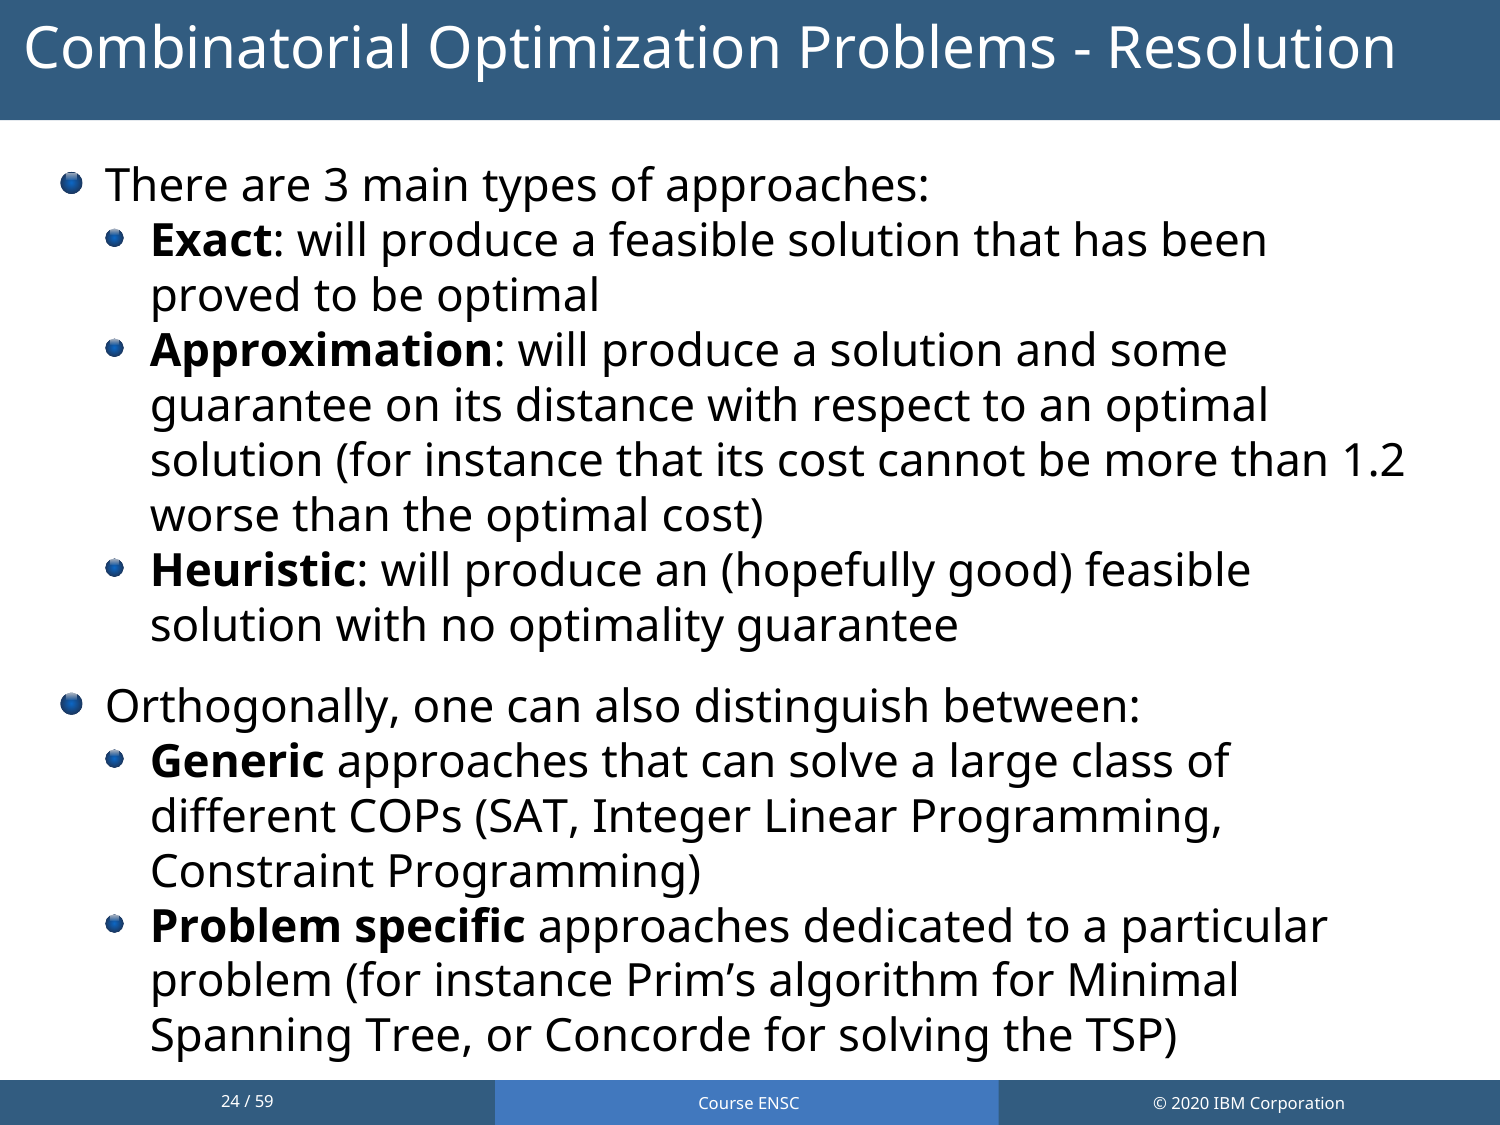

# Combinatorial Optimization Problems - Resolution
There are 3 main types of approaches:
Exact: will produce a feasible solution that has been proved to be optimal
Approximation: will produce a solution and some guarantee on its distance with respect to an optimal solution (for instance that its cost cannot be more than 1.2 worse than the optimal cost)
Heuristic: will produce an (hopefully good) feasible solution with no optimality guarantee
Orthogonally, one can also distinguish between:
Generic approaches that can solve a large class of different COPs (SAT, Integer Linear Programming, Constraint Programming)
Problem specific approaches dedicated to a particular problem (for instance Prim’s algorithm for Minimal Spanning Tree, or Concorde for solving the TSP)